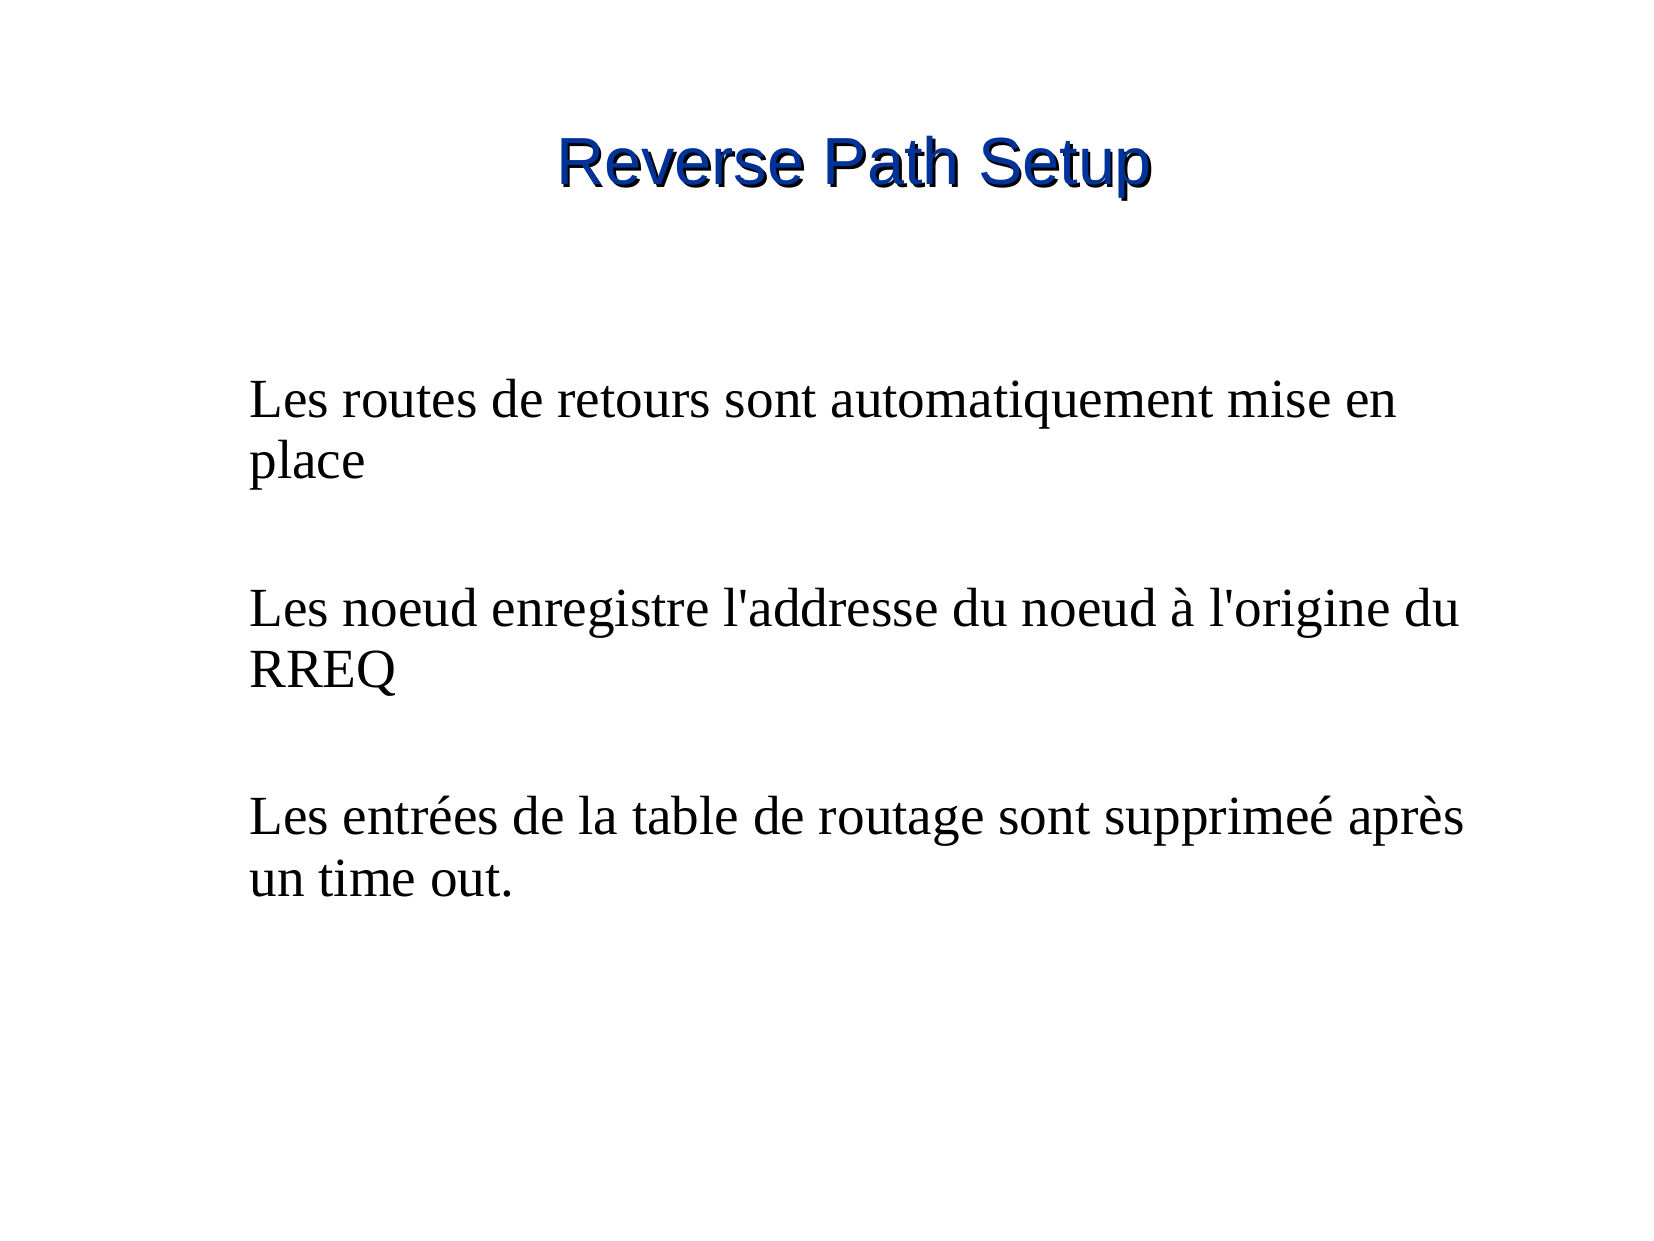

# Reverse Path Setup
Les routes de retours sont automatiquement mise en place
Les noeud enregistre l'addresse du noeud à l'origine du RREQ
Les entrées de la table de routage sont supprimeé après un time out.